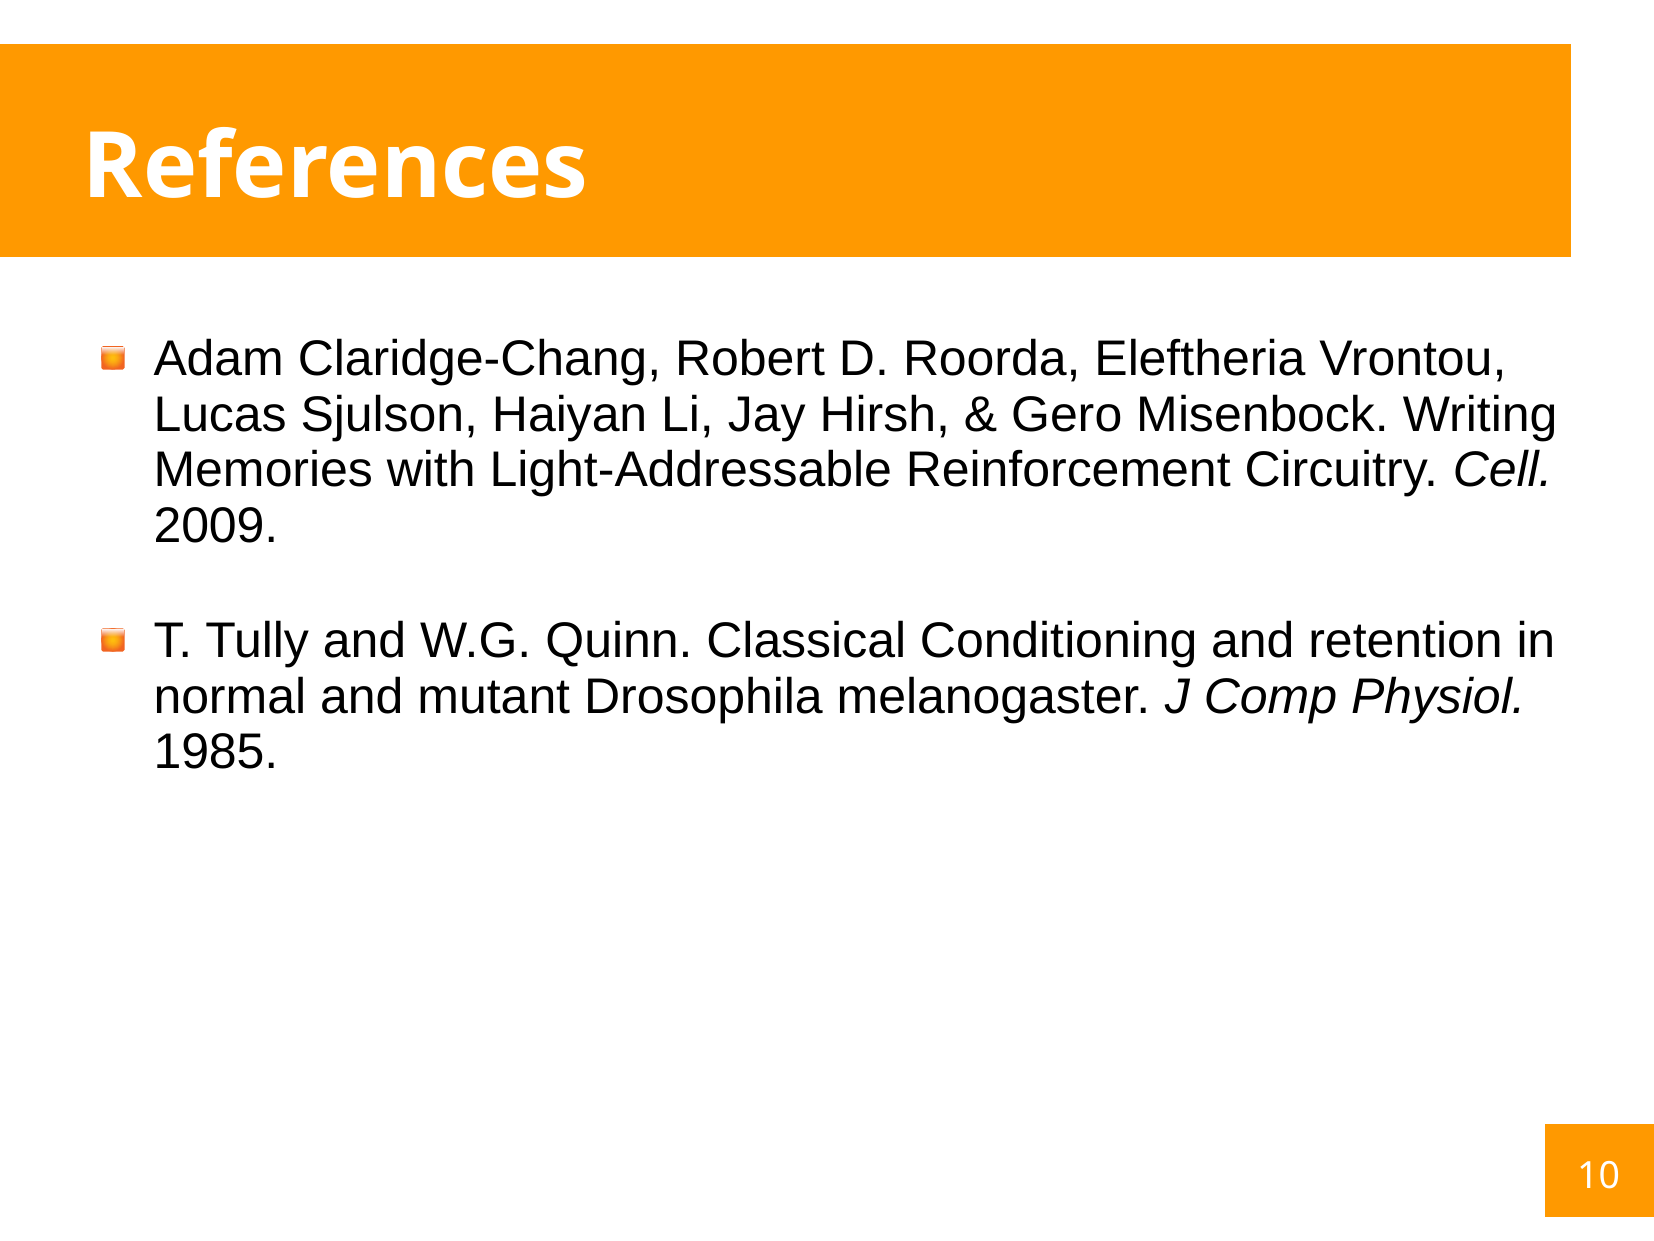

# References
Adam Claridge-Chang, Robert D. Roorda, Eleftheria Vrontou, Lucas Sjulson, Haiyan Li, Jay Hirsh, & Gero Misenbock. Writing Memories with Light-Addressable Reinforcement Circuitry. Cell. 2009.
T. Tully and W.G. Quinn. Classical Conditioning and retention in normal and mutant Drosophila melanogaster. J Comp Physiol. 1985.
10